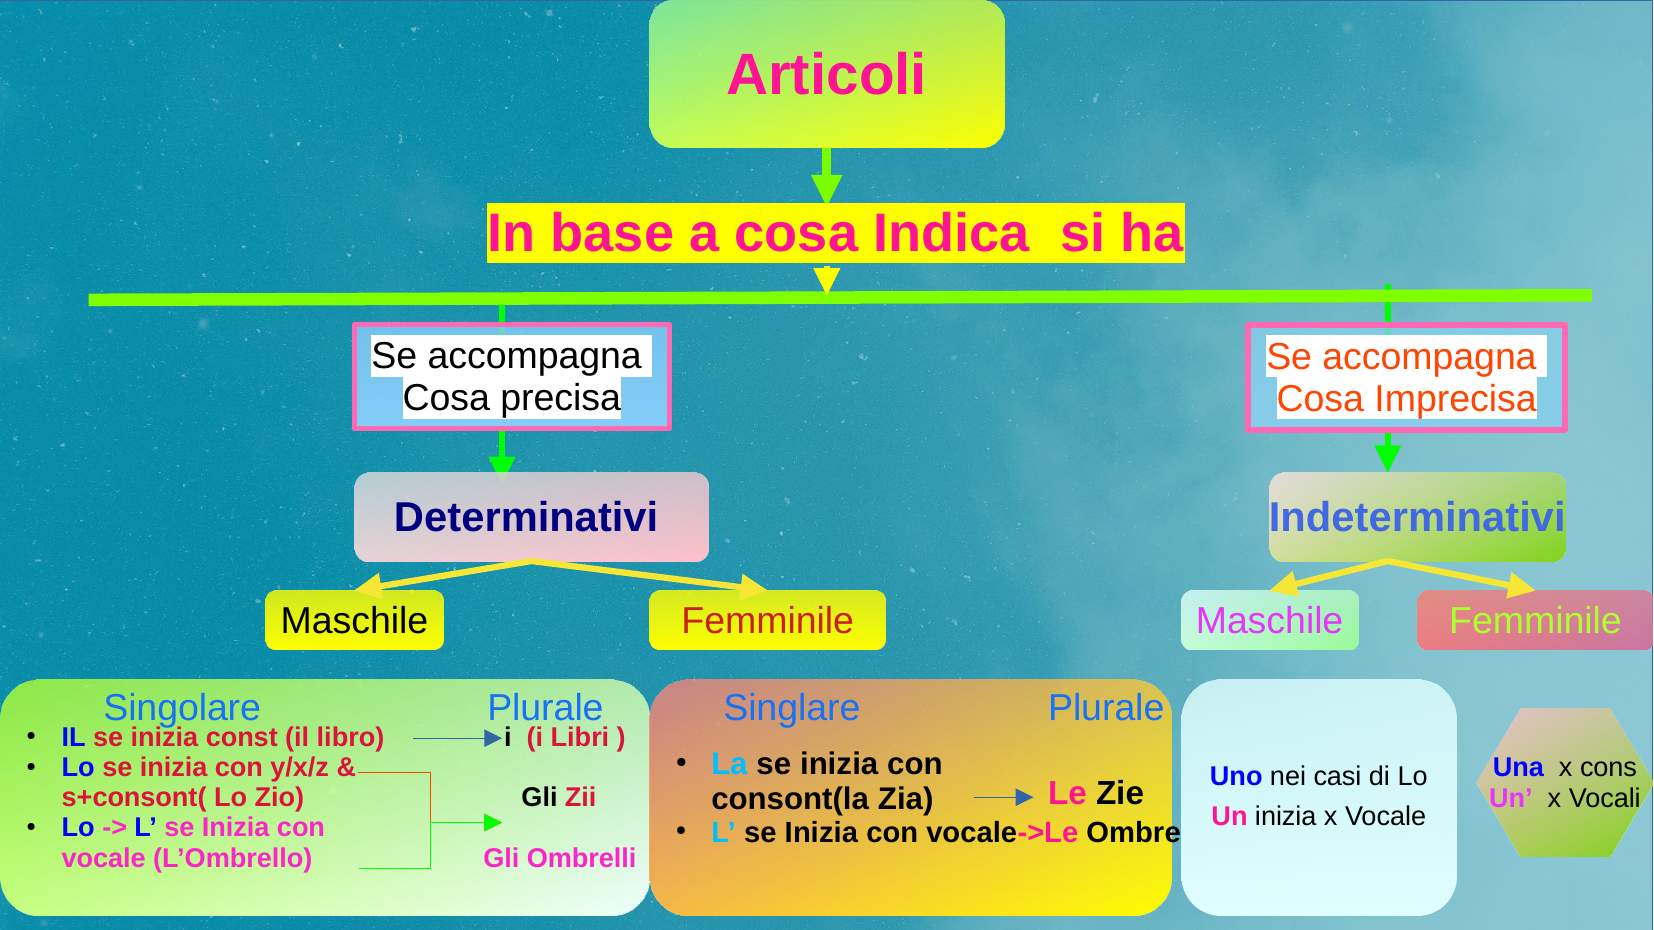

Articoli
In base a cosa Indica si ha
Se accompagna
Cosa precisa
Se accompagna
Cosa Imprecisa
Determinativi
Indeterminativi
Maschile
Femminile
Maschile
Femminile
IL se inizia const (il libro) i (i Libri )
Lo se inizia con y/x/z &
s+consont( Lo Zio) Gli Zii
Lo -> L’ se Inizia con
vocale (L’Ombrello)		 Gli Ombrelli
Singolare
Plurale
La se inizia con
consont(la Zia)
L’ se Inizia con vocale->Le Ombre
Singlare
Plurale
Uno nei casi di Lo
Un inizia x Vocale
Una x cons
Un’ x Vocali
Le Zie